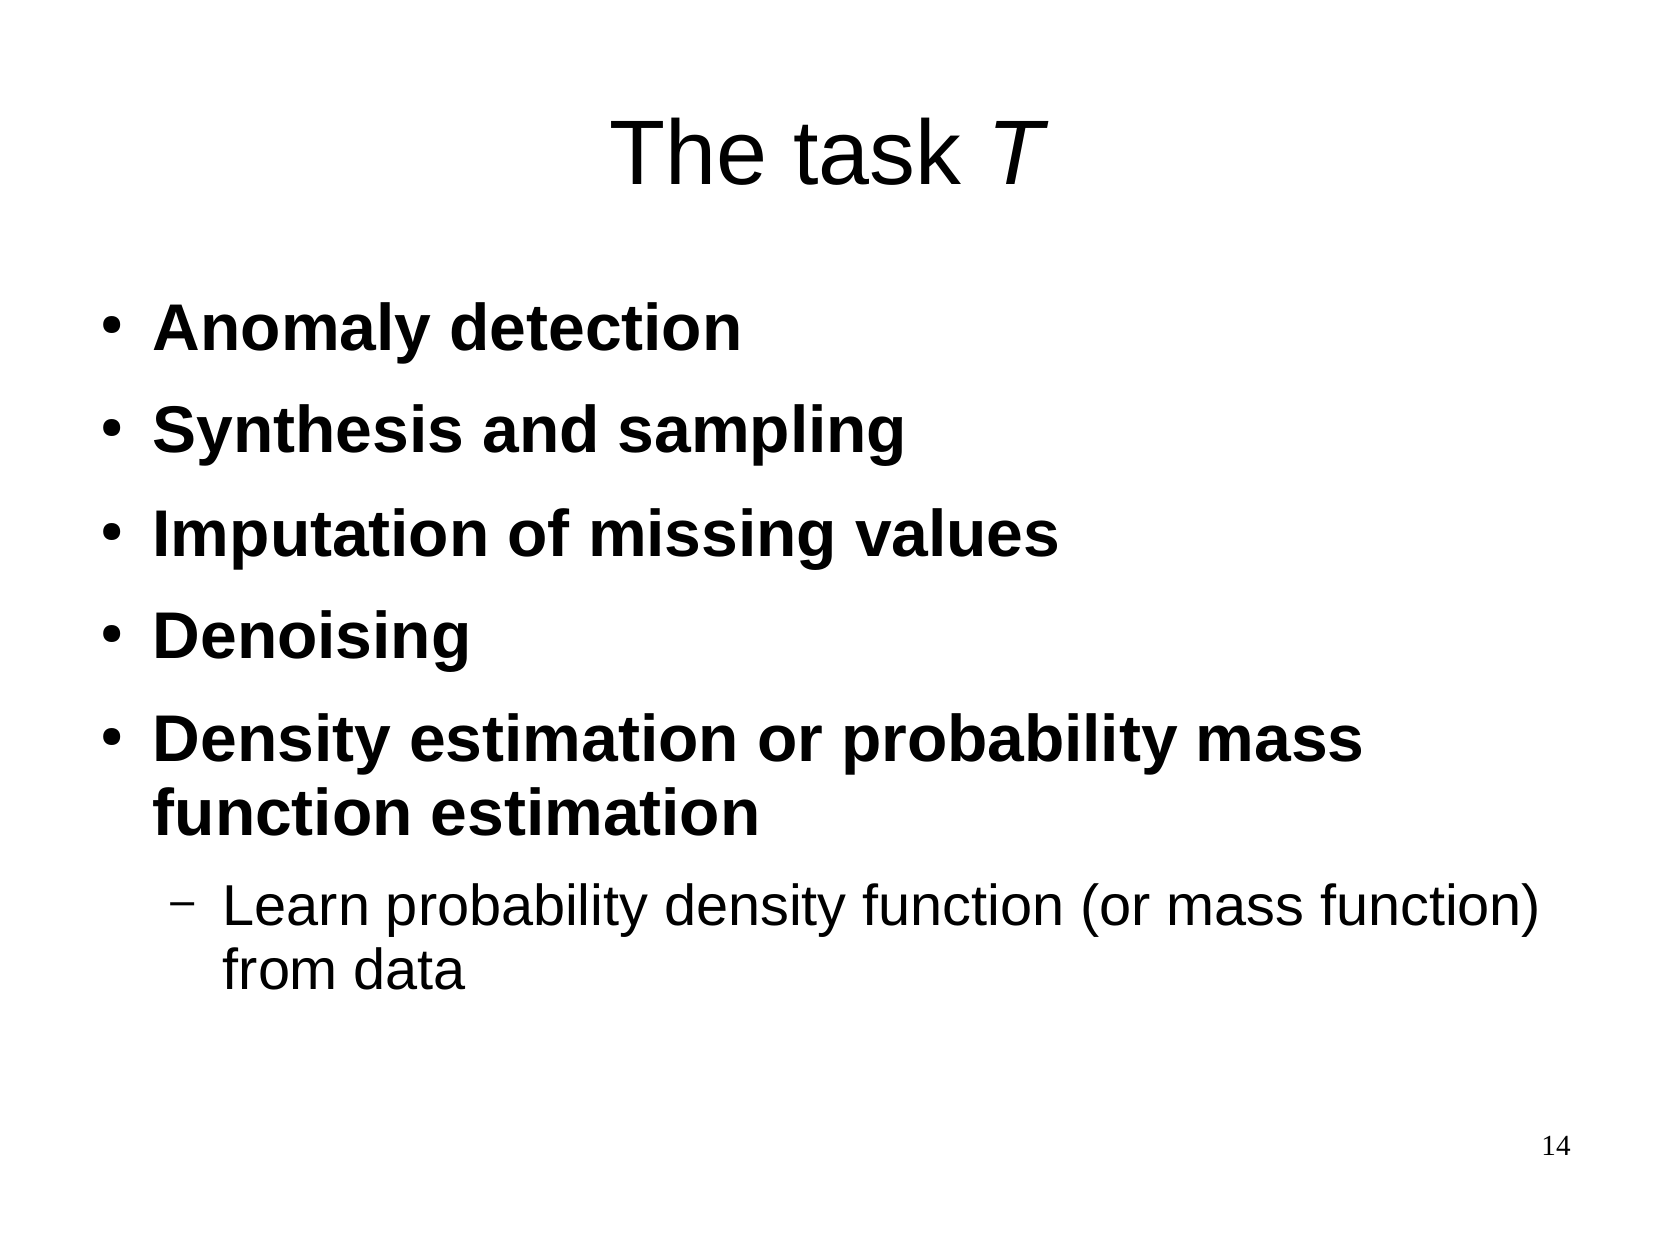

# The task T
Anomaly detection
Synthesis and sampling
Imputation of missing values
Denoising
Density estimation or probability mass function estimation
Learn probability density function (or mass function) from data
14